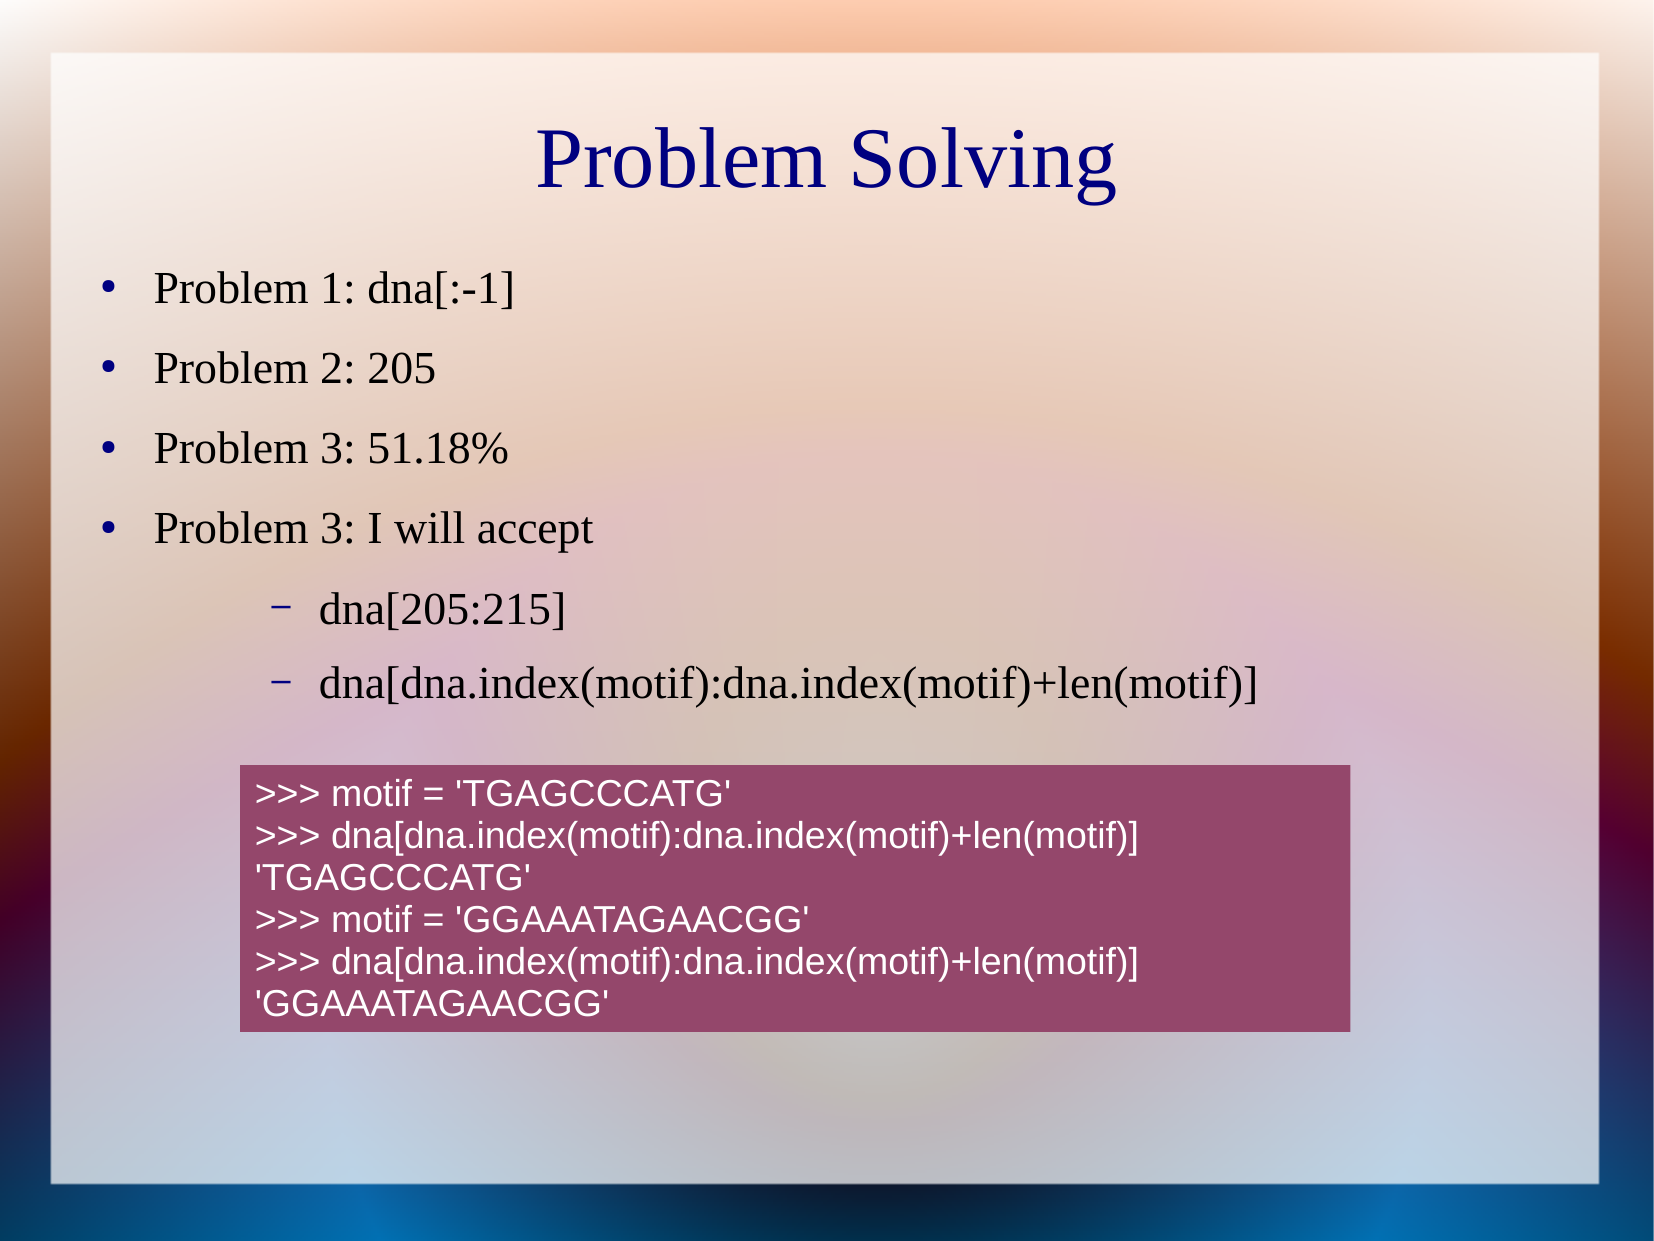

# Problem Solving
Problem 1: dna[:-1]
Problem 2: 205
Problem 3: 51.18%
Problem 3: I will accept
dna[205:215]
dna[dna.index(motif):dna.index(motif)+len(motif)]
>>> motif = 'TGAGCCCATG'
>>> dna[dna.index(motif):dna.index(motif)+len(motif)]
'TGAGCCCATG'
>>> motif = 'GGAAATAGAACGG'
>>> dna[dna.index(motif):dna.index(motif)+len(motif)]
'GGAAATAGAACGG'